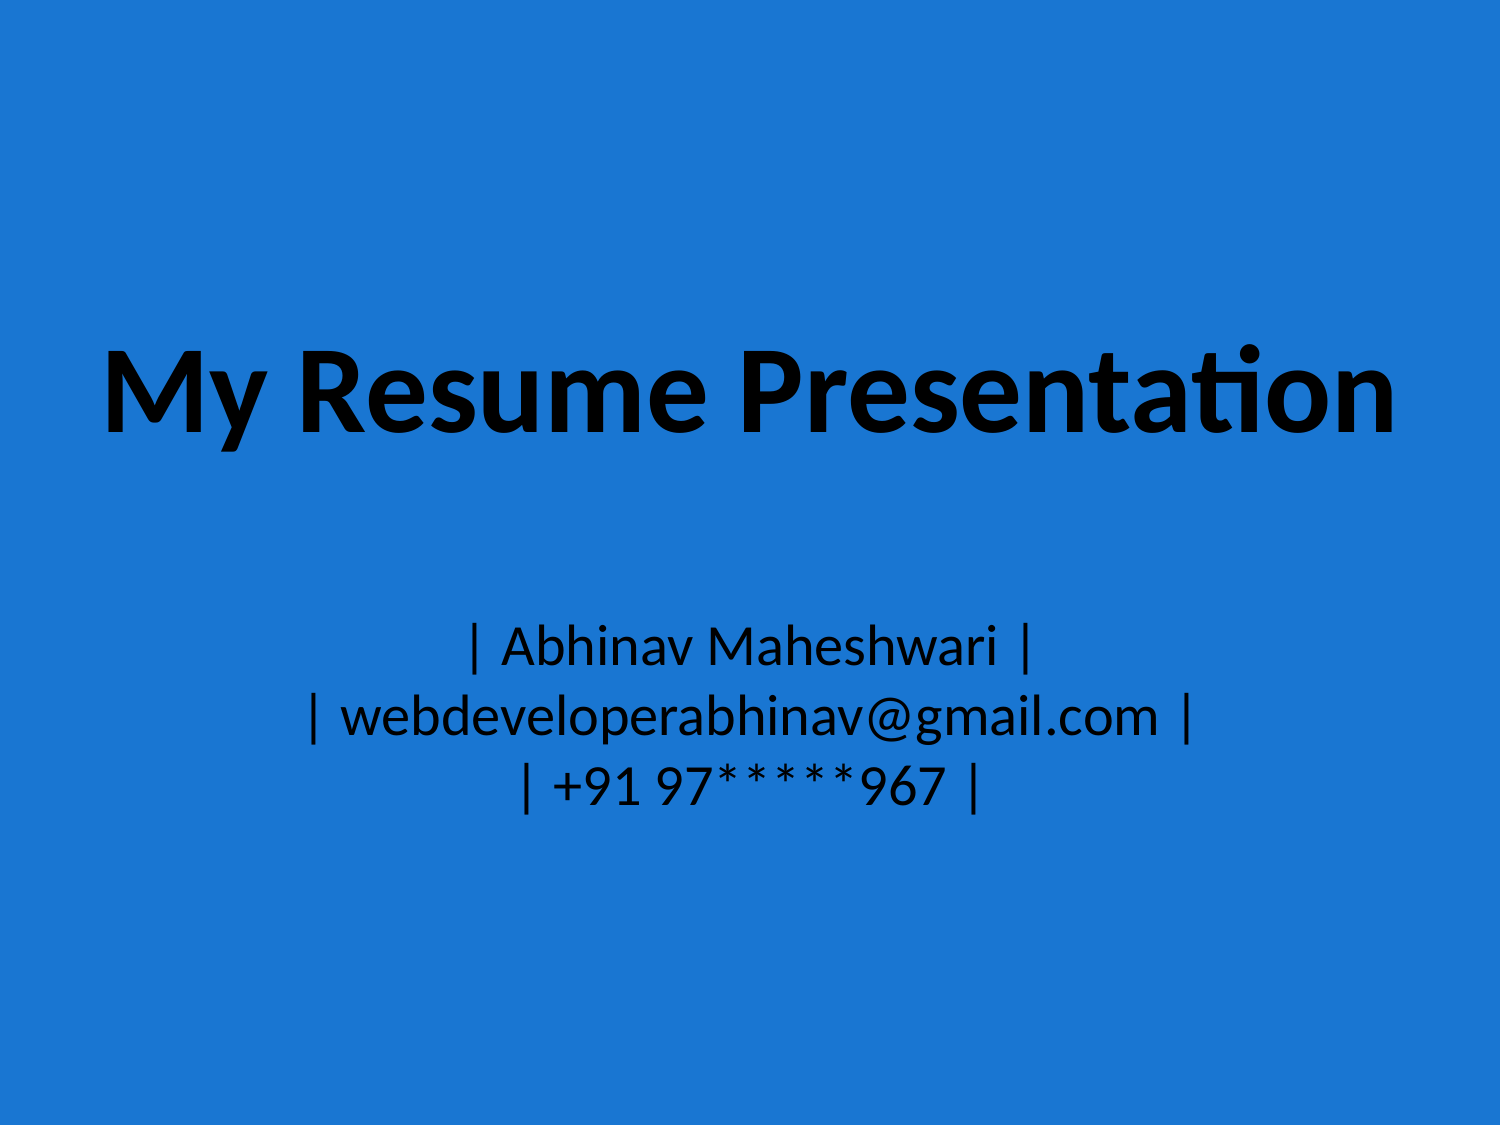

My Resume Presentation
| Abhinav Maheshwari |
| webdeveloperabhinav@gmail.com |
| +91 97*****967 |